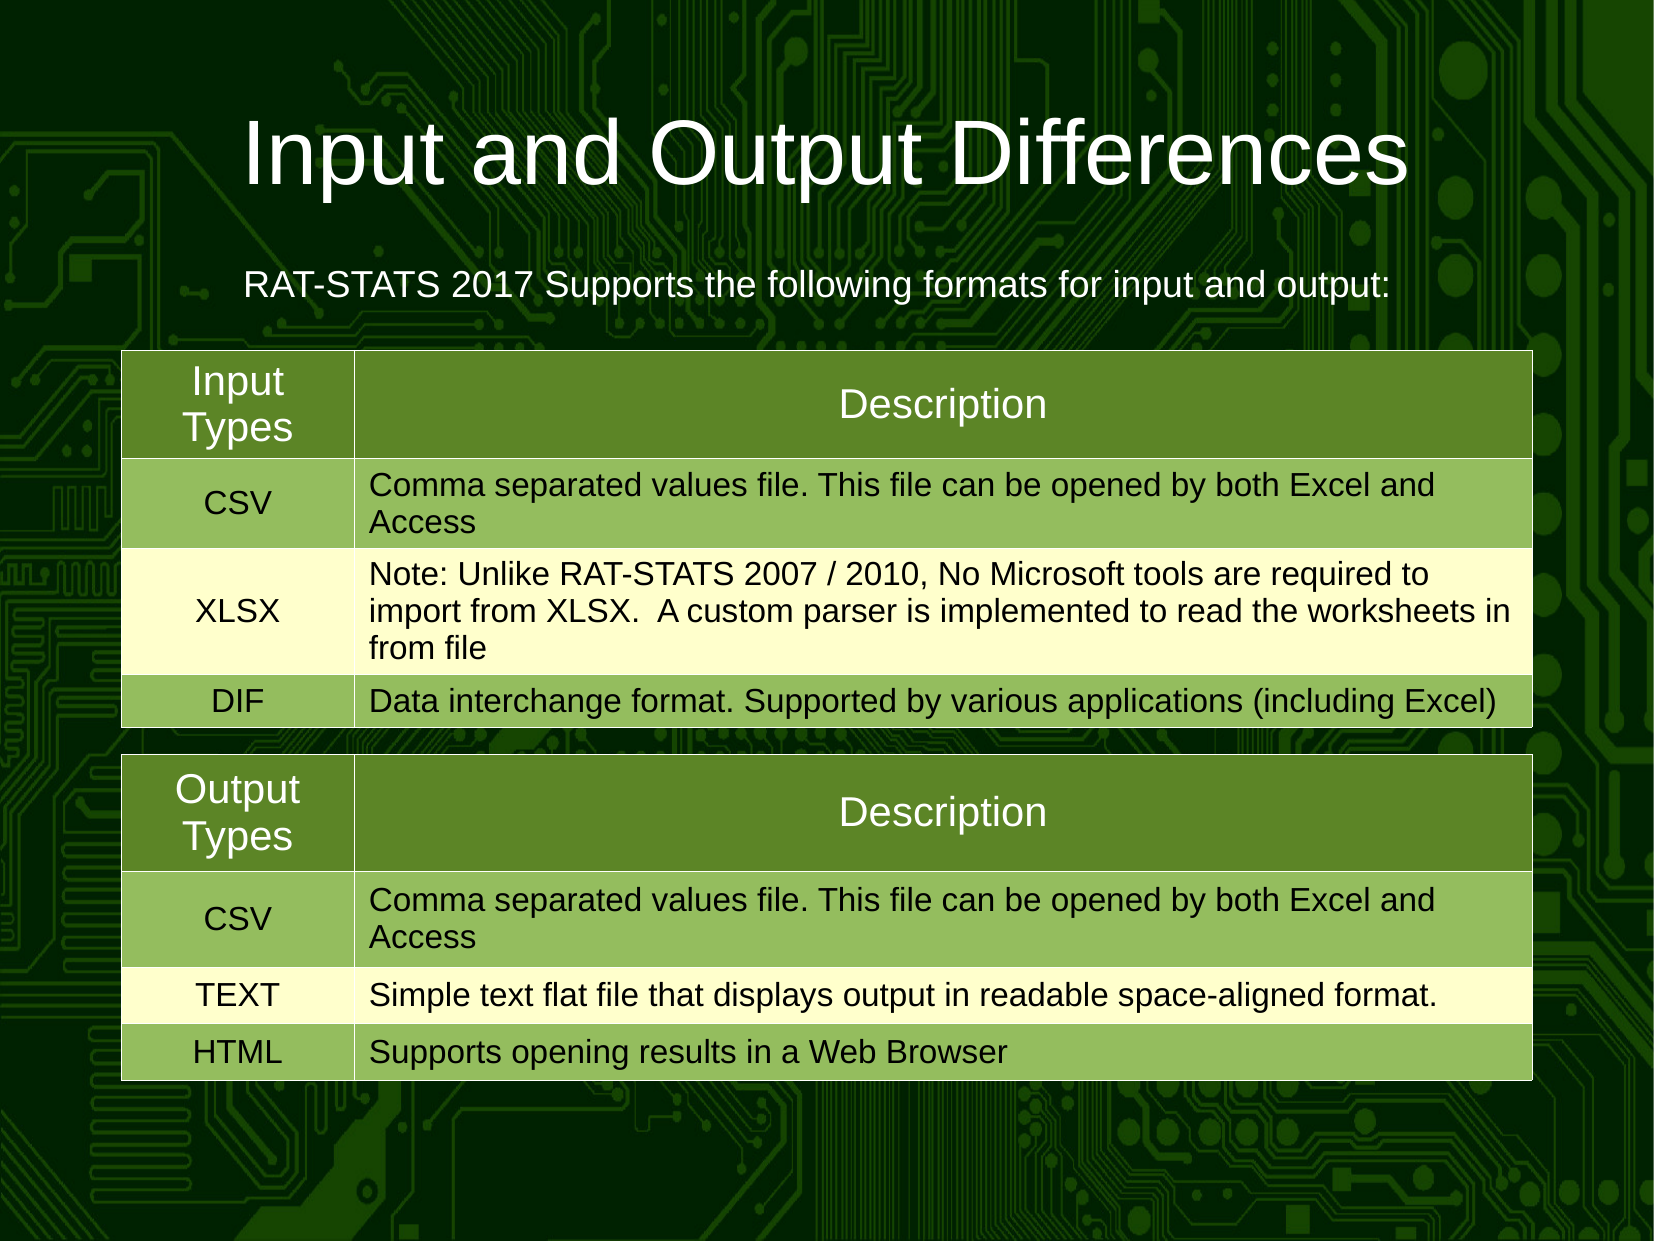

# Input and Output Differences
RAT-STATS 2017 Supports the following formats for input and output:
| Input Types | Description |
| --- | --- |
| CSV | Comma separated values file. This file can be opened by both Excel and Access |
| XLSX | Note: Unlike RAT-STATS 2007 / 2010, No Microsoft tools are required to import from XLSX. A custom parser is implemented to read the worksheets in from file |
| DIF | Data interchange format. Supported by various applications (including Excel) |
| Output Types | Description |
| --- | --- |
| CSV | Comma separated values file. This file can be opened by both Excel and Access |
| TEXT | Simple text flat file that displays output in readable space-aligned format. |
| HTML | Supports opening results in a Web Browser |